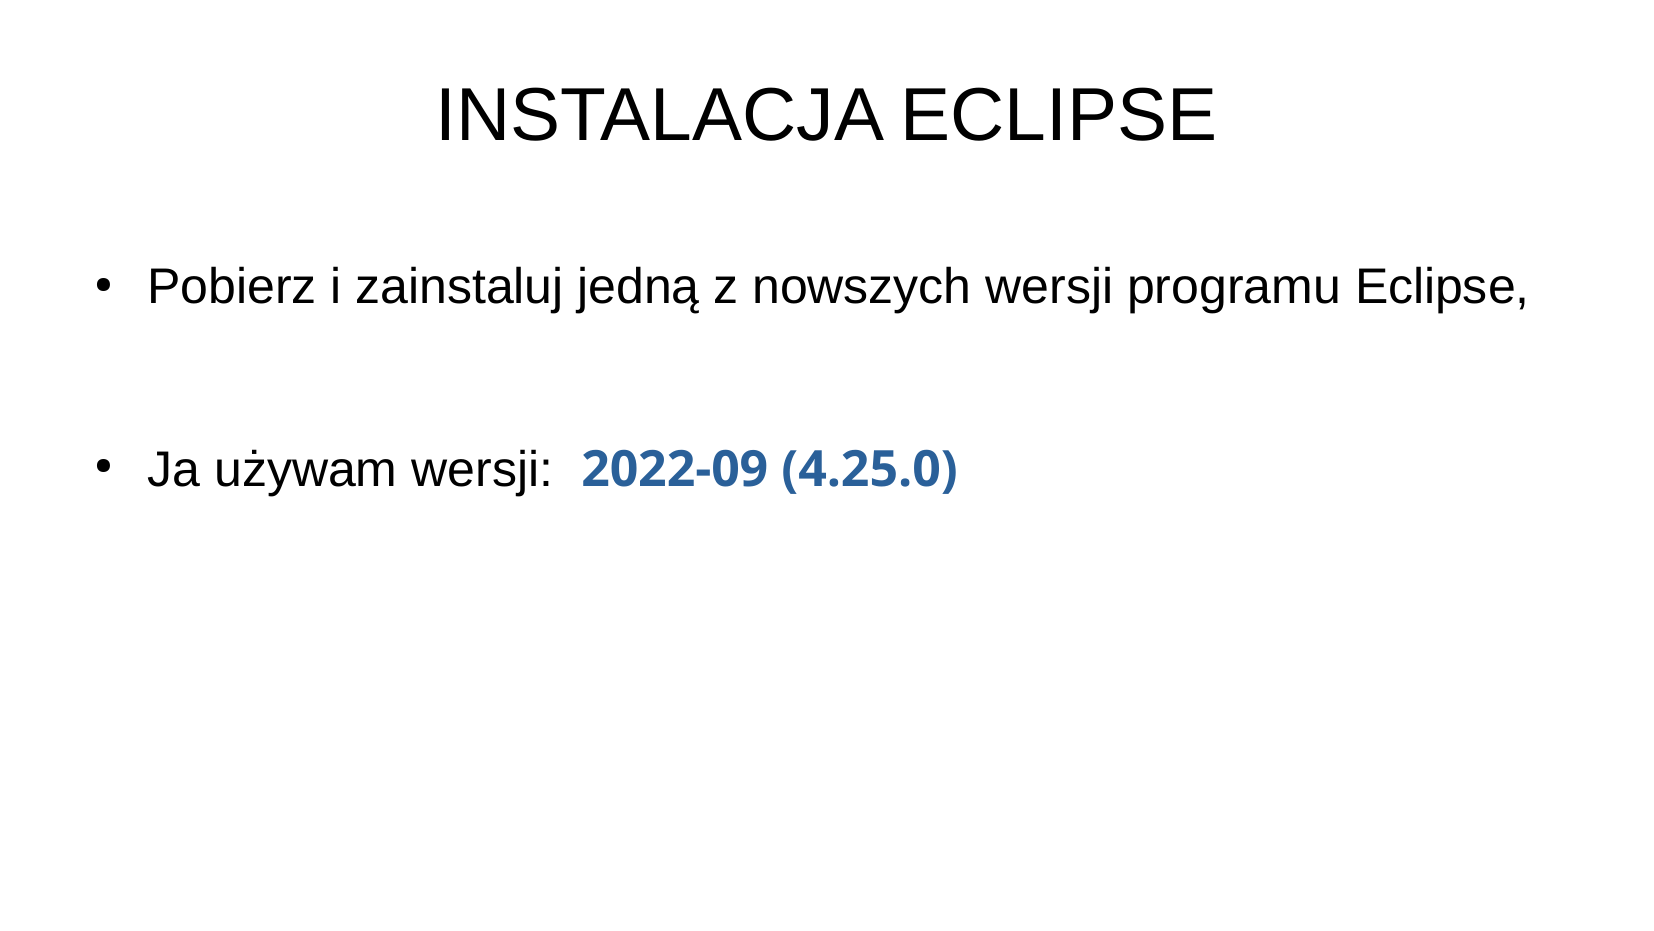

# INSTALACJA ECLIPSE
Pobierz i zainstaluj jedną z nowszych wersji programu Eclipse,
Ja używam wersji: 2022-09 (4.25.0)